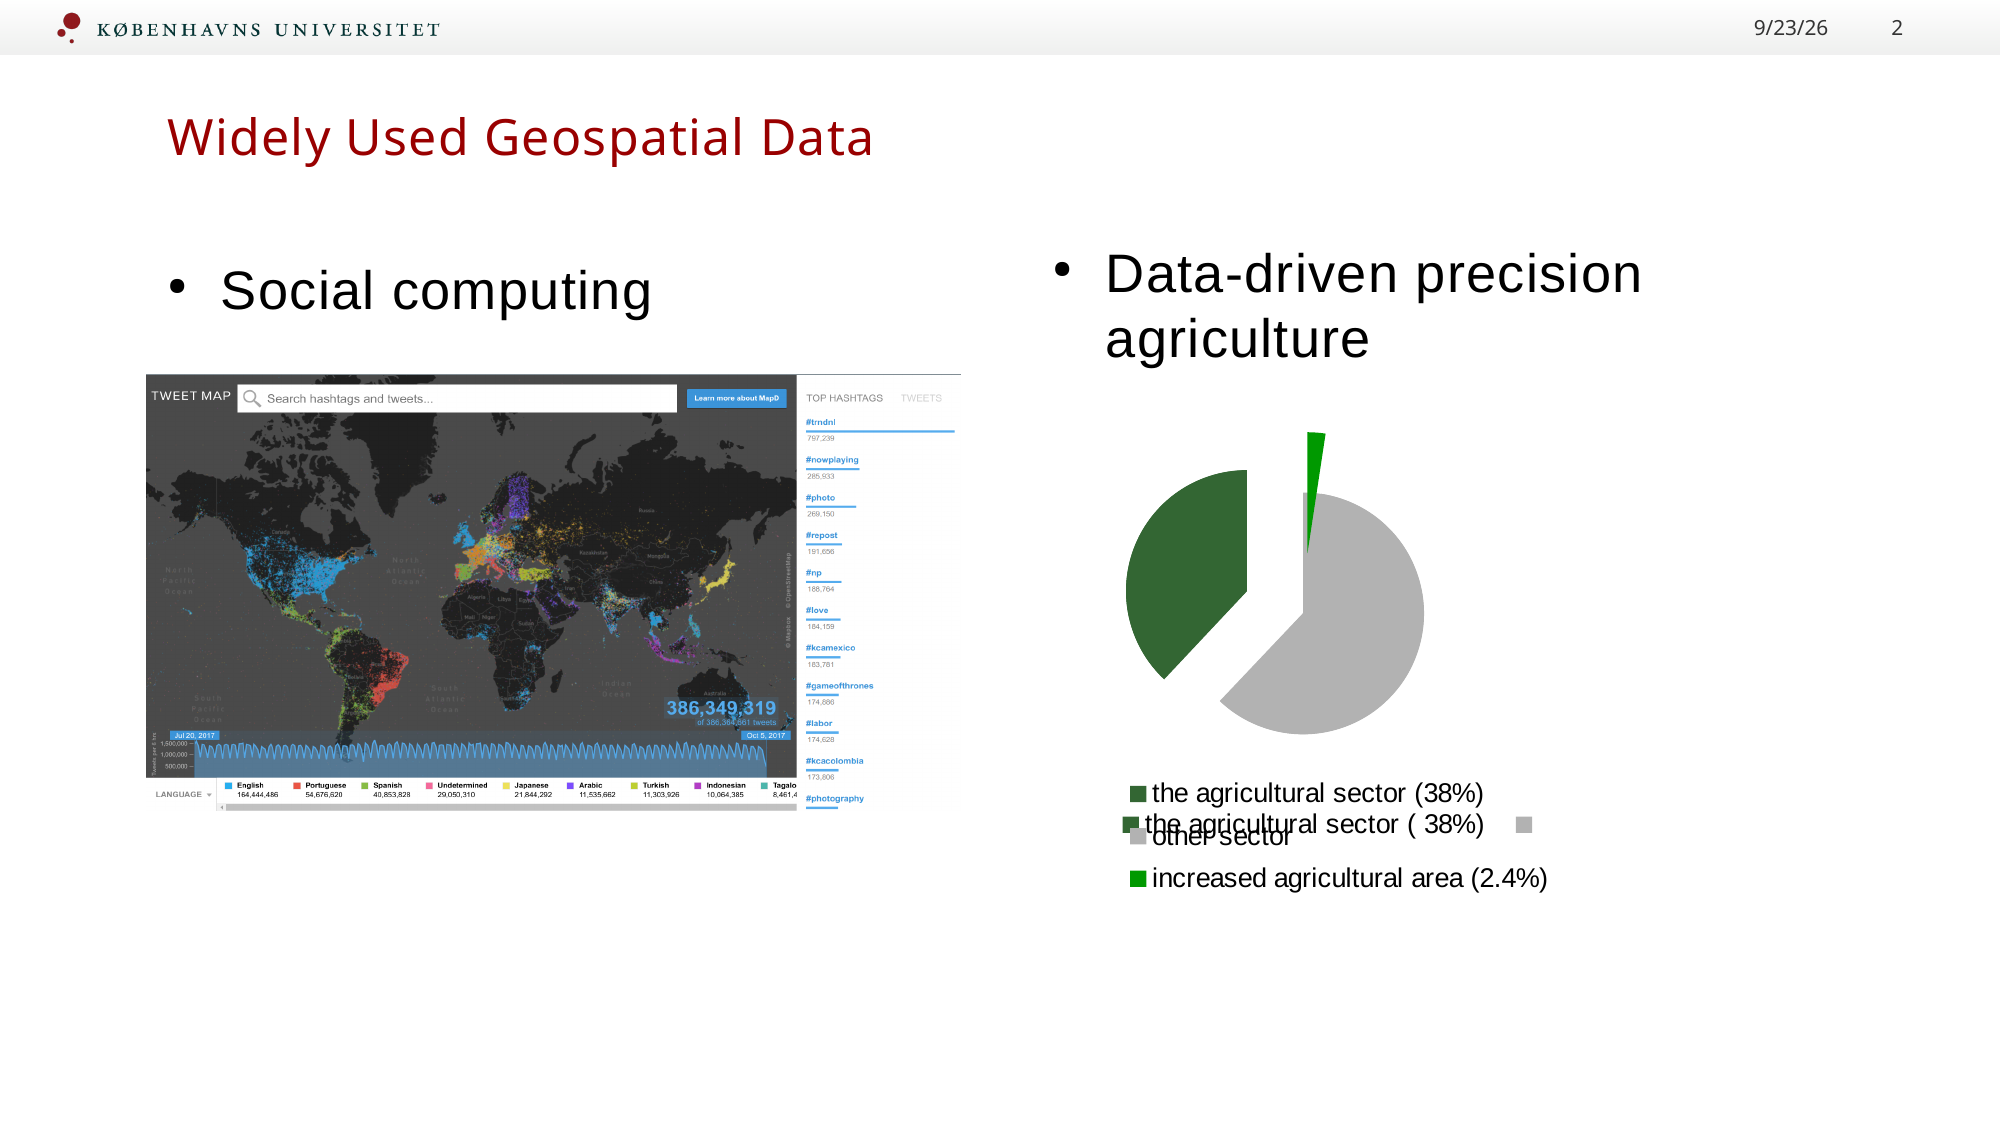

#
Widely Used Geospatial Data
Data-driven precision agriculture
Social computing
### Chart
| Category | Column 1 |
|---|---|
| the agricultural sector (38%) | 38.0 |
| other sector | 59.8 |
| increased agricultural area (2.4%) | 2.4 |
### Chart
| Category | Column 1 |
|---|---|
| the agricultural sector ( 38%) | 3.8 |
| None | 6.2 |